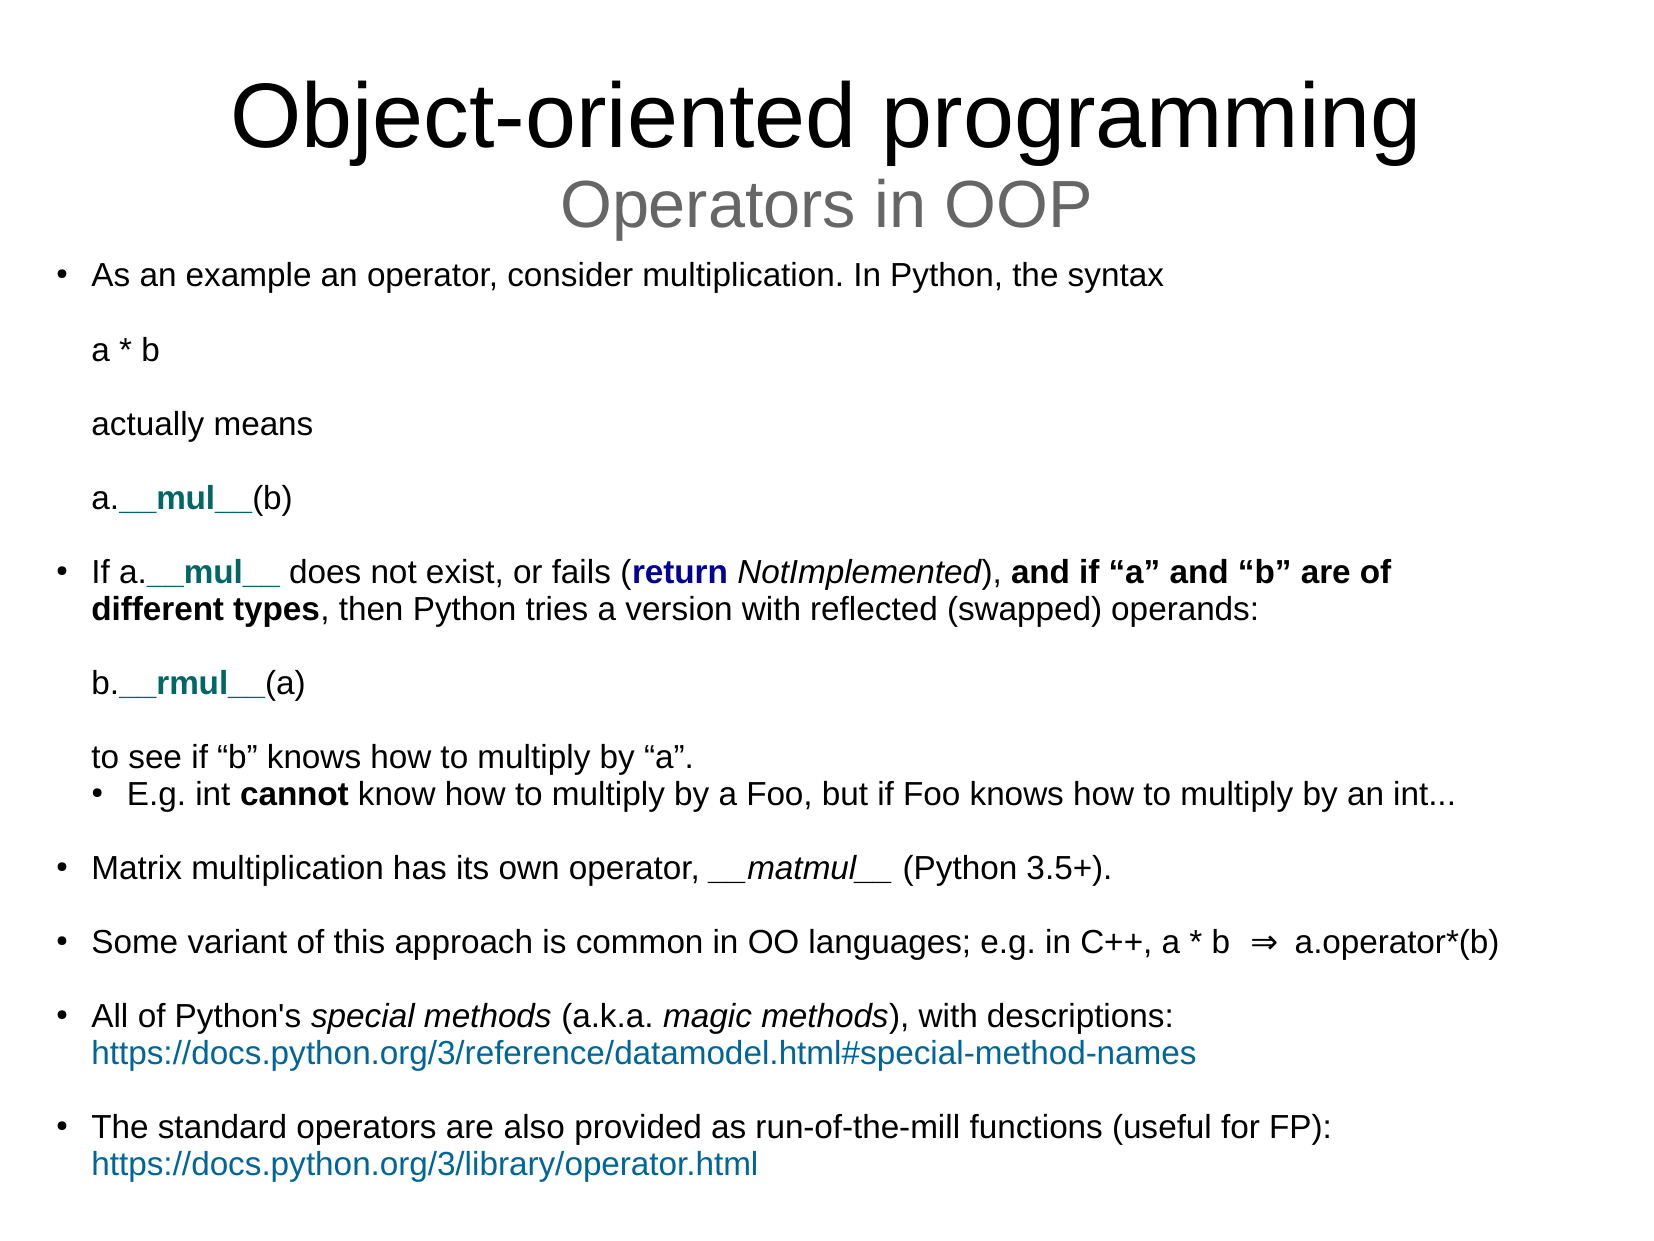

# Object-oriented programming Operators in OOP
As an example an operator, consider multiplication. In Python, the syntax
a * b
actually means
a.__mul__(b)
If a.__mul__ does not exist, or fails (return NotImplemented), and if “a” and “b” are of different types, then Python tries a version with reflected (swapped) operands:
b.__rmul__(a)
to see if “b” knows how to multiply by “a”.
E.g. int cannot know how to multiply by a Foo, but if Foo knows how to multiply by an int...
Matrix multiplication has its own operator, __matmul__ (Python 3.5+).
Some variant of this approach is common in OO languages; e.g. in C++, a * b ⇒ a.operator*(b)
All of Python's special methods (a.k.a. magic methods), with descriptions:
https://docs.python.org/3/reference/datamodel.html#special-method-names
The standard operators are also provided as run-of-the-mill functions (useful for FP):
https://docs.python.org/3/library/operator.html